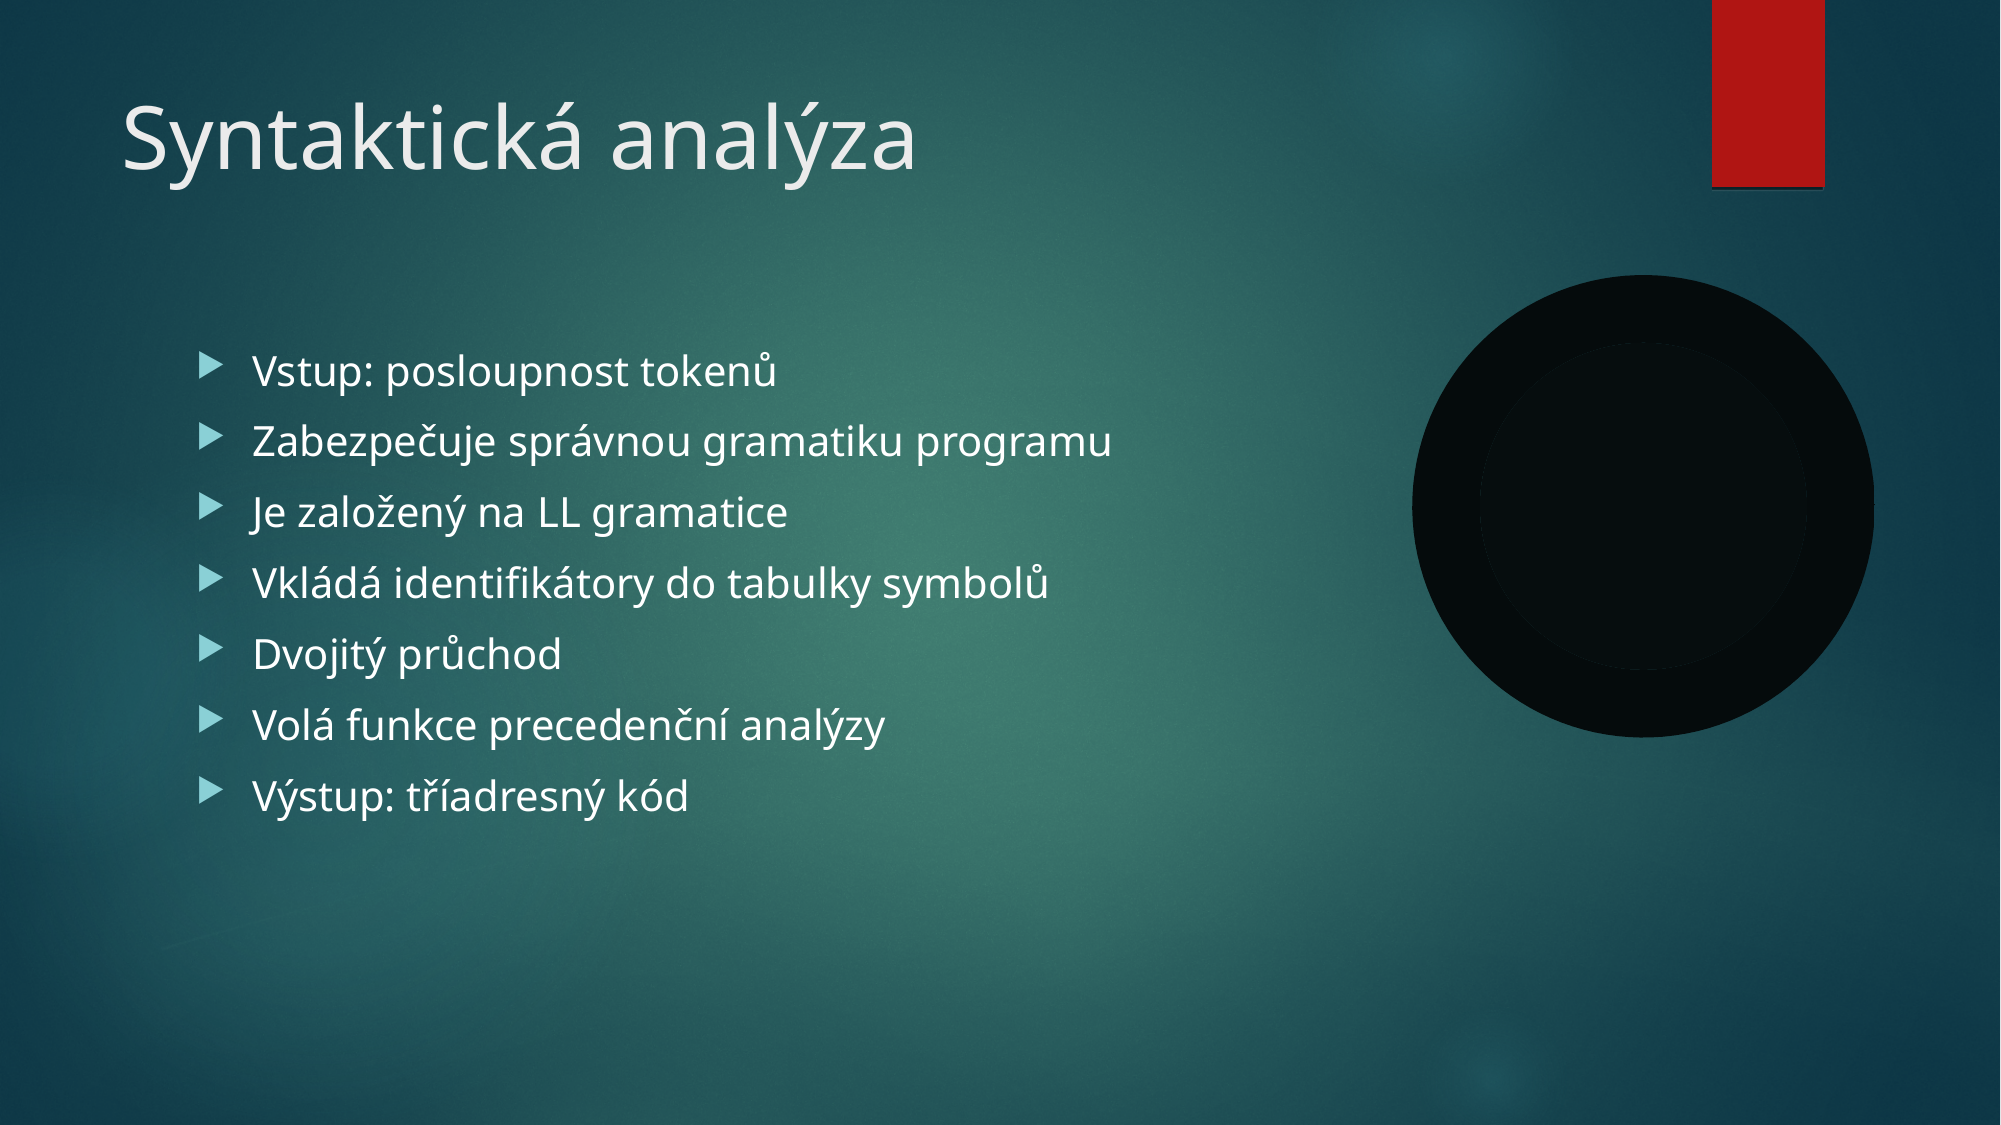

# Syntaktická analýza
Vstup: posloupnost tokenů
Zabezpečuje správnou gramatiku programu
Je založený na LL gramatice
Vkládá identifikátory do tabulky symbolů
Dvojitý průchod
Volá funkce precedenční analýzy
Výstup: tříadresný kód